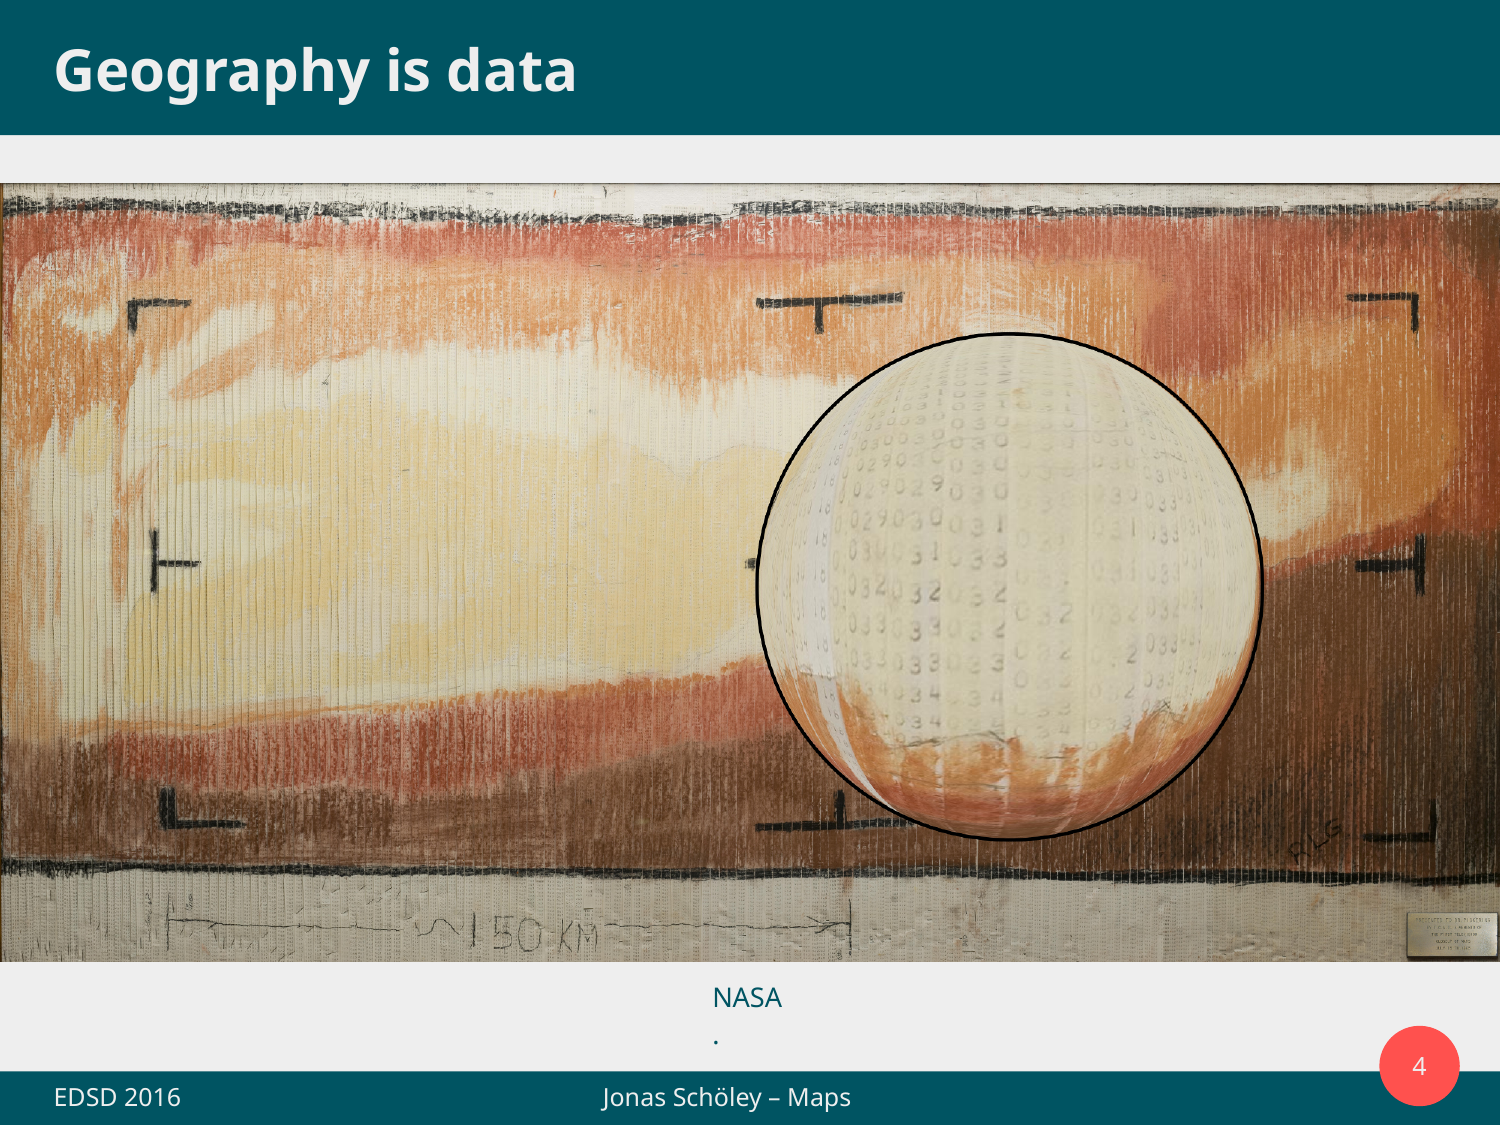

# Geography is data
NASA.
4
EDSD 2016
Jonas Schöley – Maps